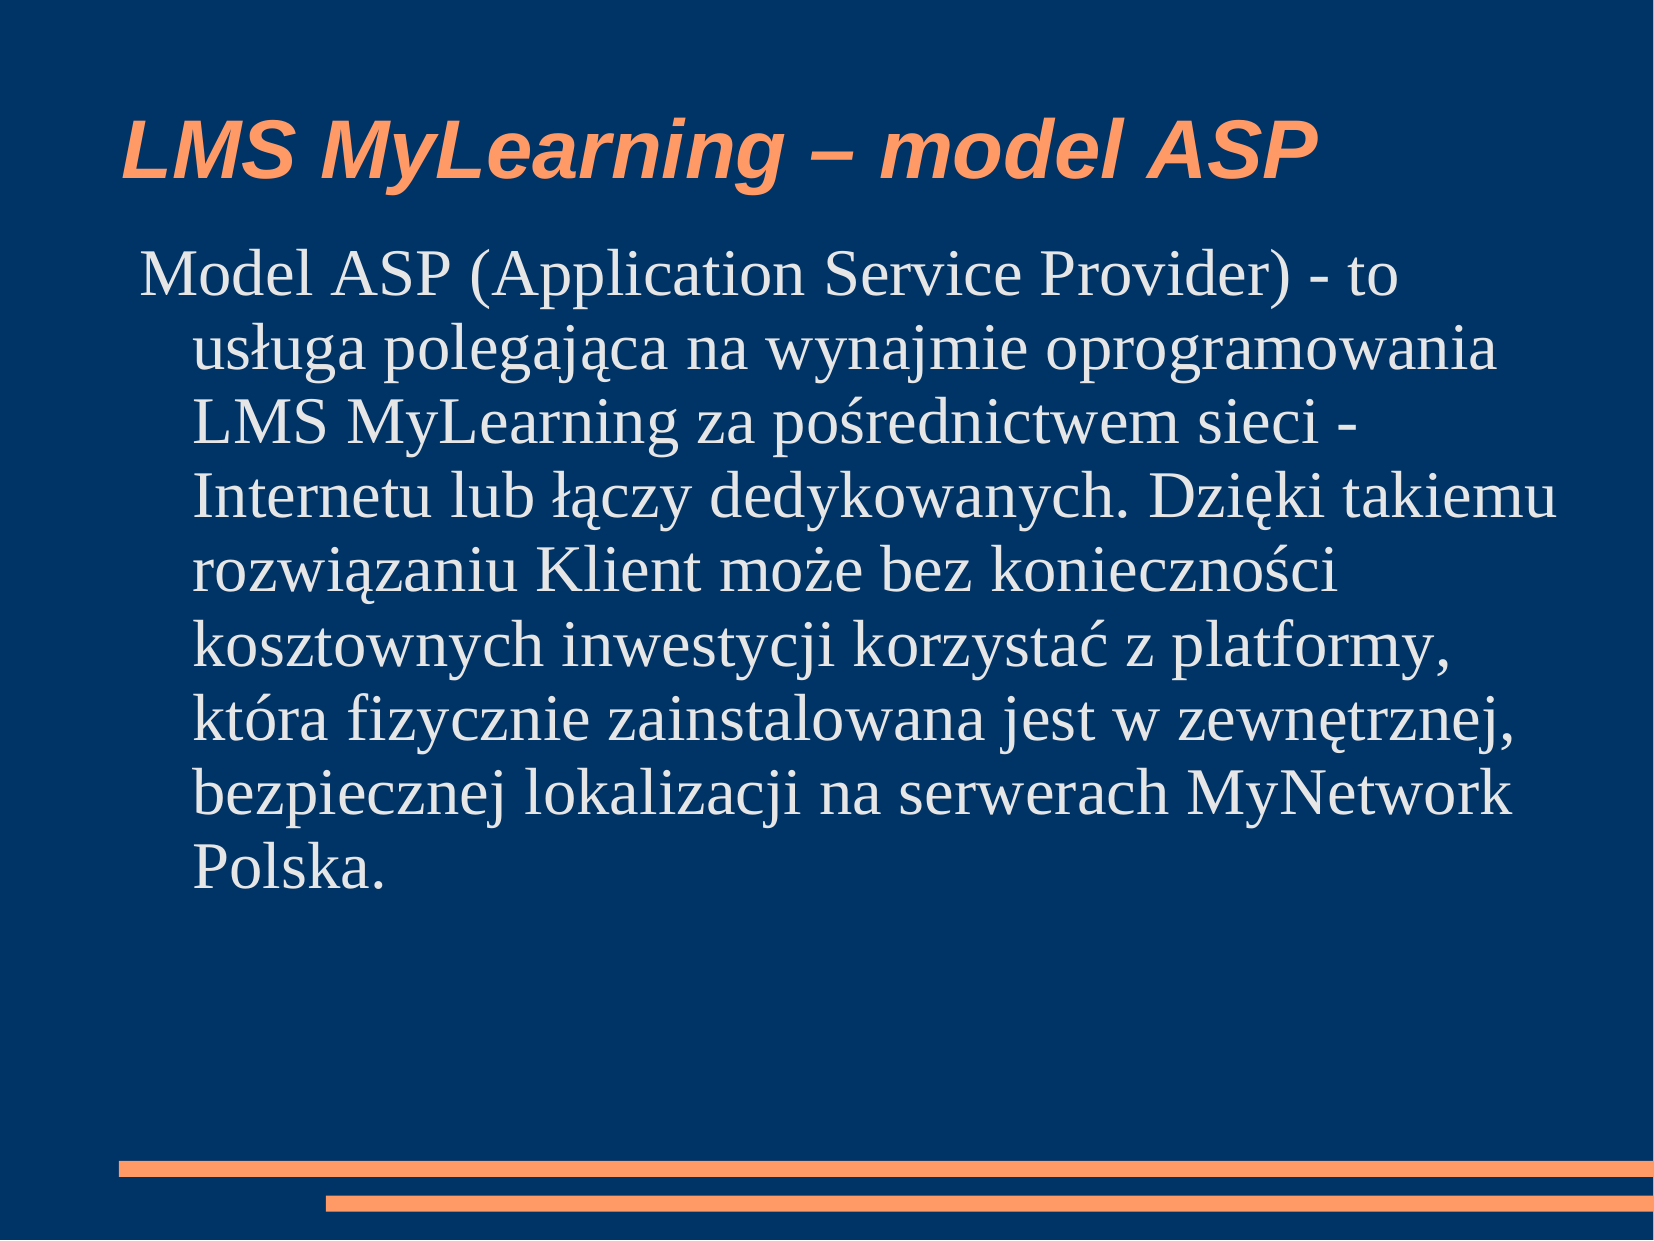

# LMS MyLearning – model ASP
Model ASP (Application Service Provider) - to usługa polegająca na wynajmie oprogramowania LMS MyLearning za pośrednictwem sieci - Internetu lub łączy dedykowanych. Dzięki takiemu rozwiązaniu Klient może bez konieczności kosztownych inwestycji korzystać z platformy, która fizycznie zainstalowana jest w zewnętrznej, bezpiecznej lokalizacji na serwerach MyNetwork Polska.